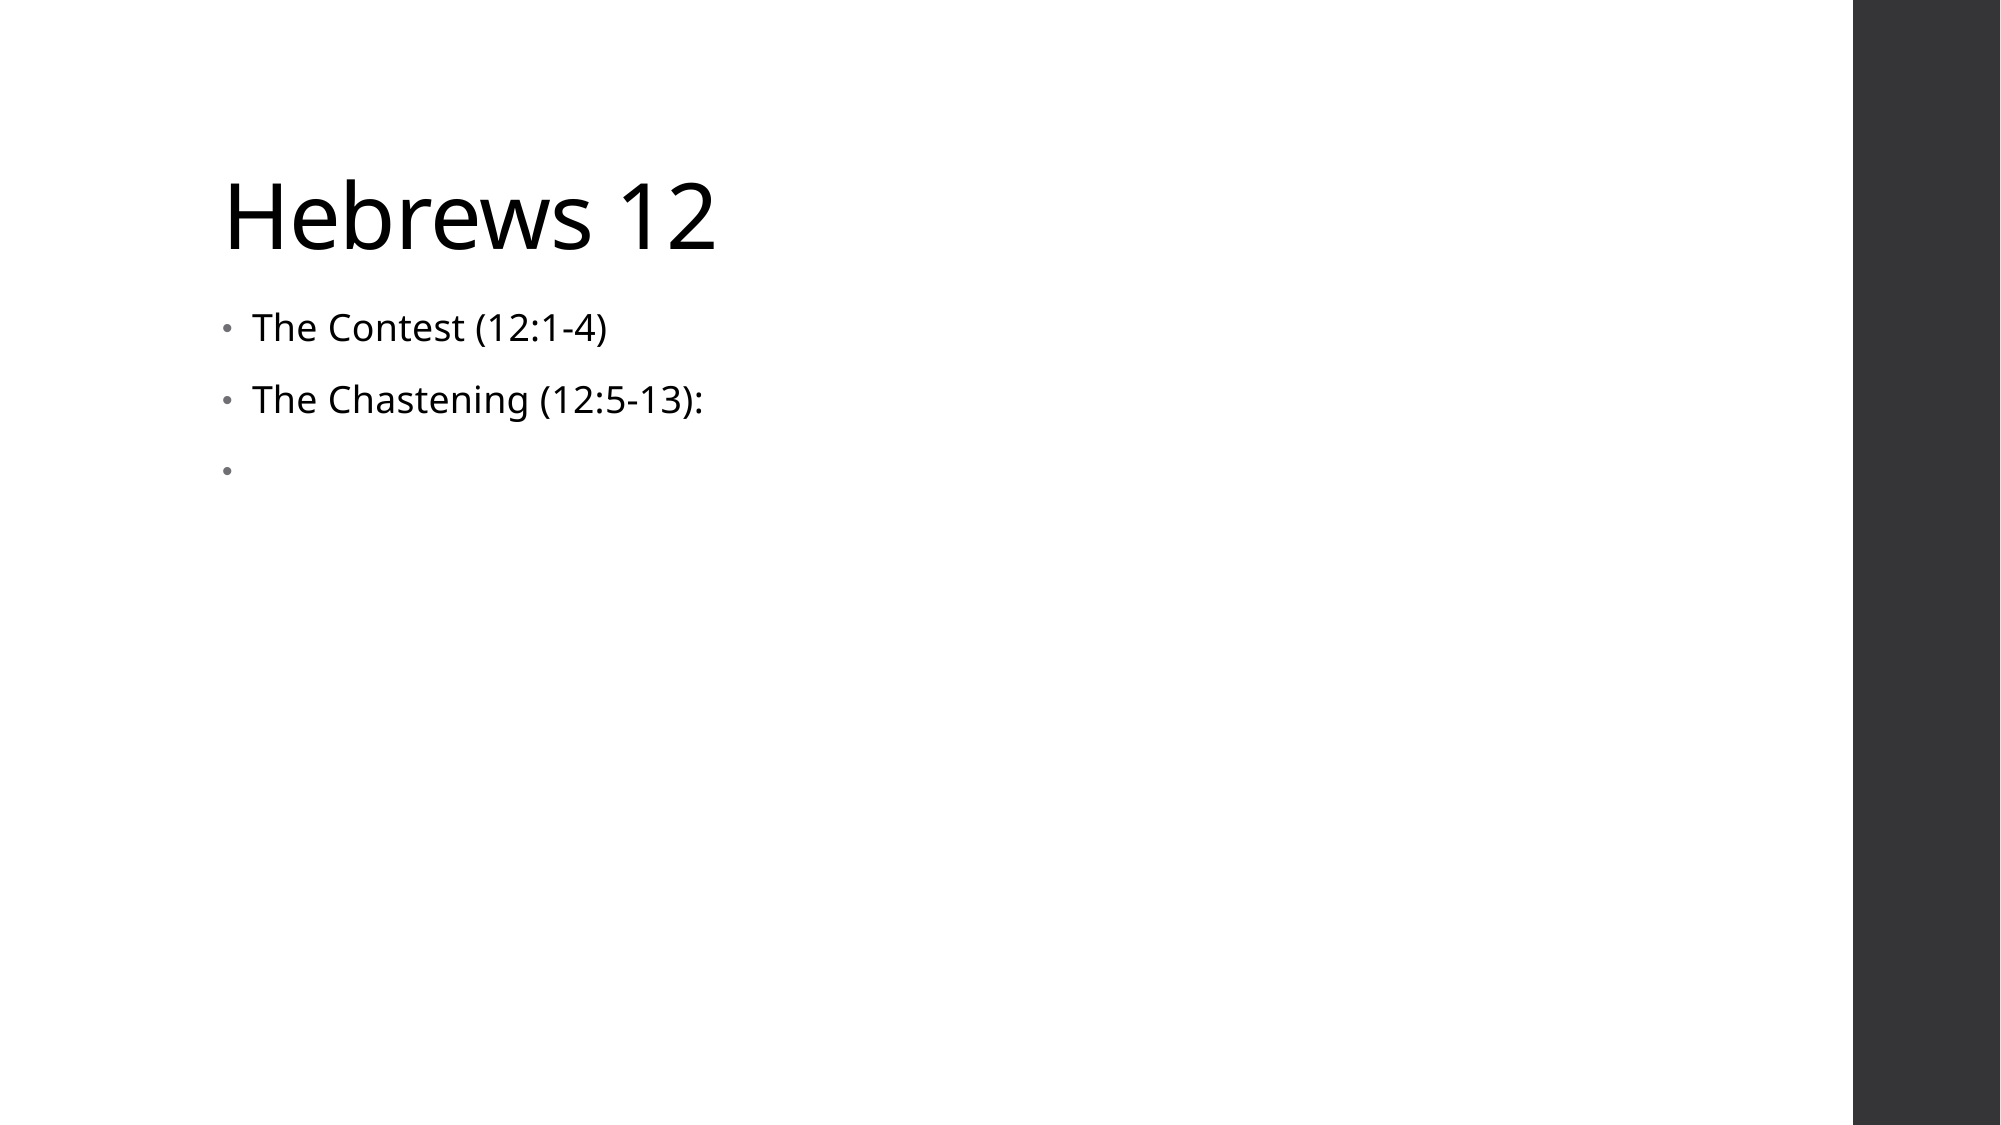

# Hebrews 12
The Contest (12:1-4)
The Chastening (12:5-13):